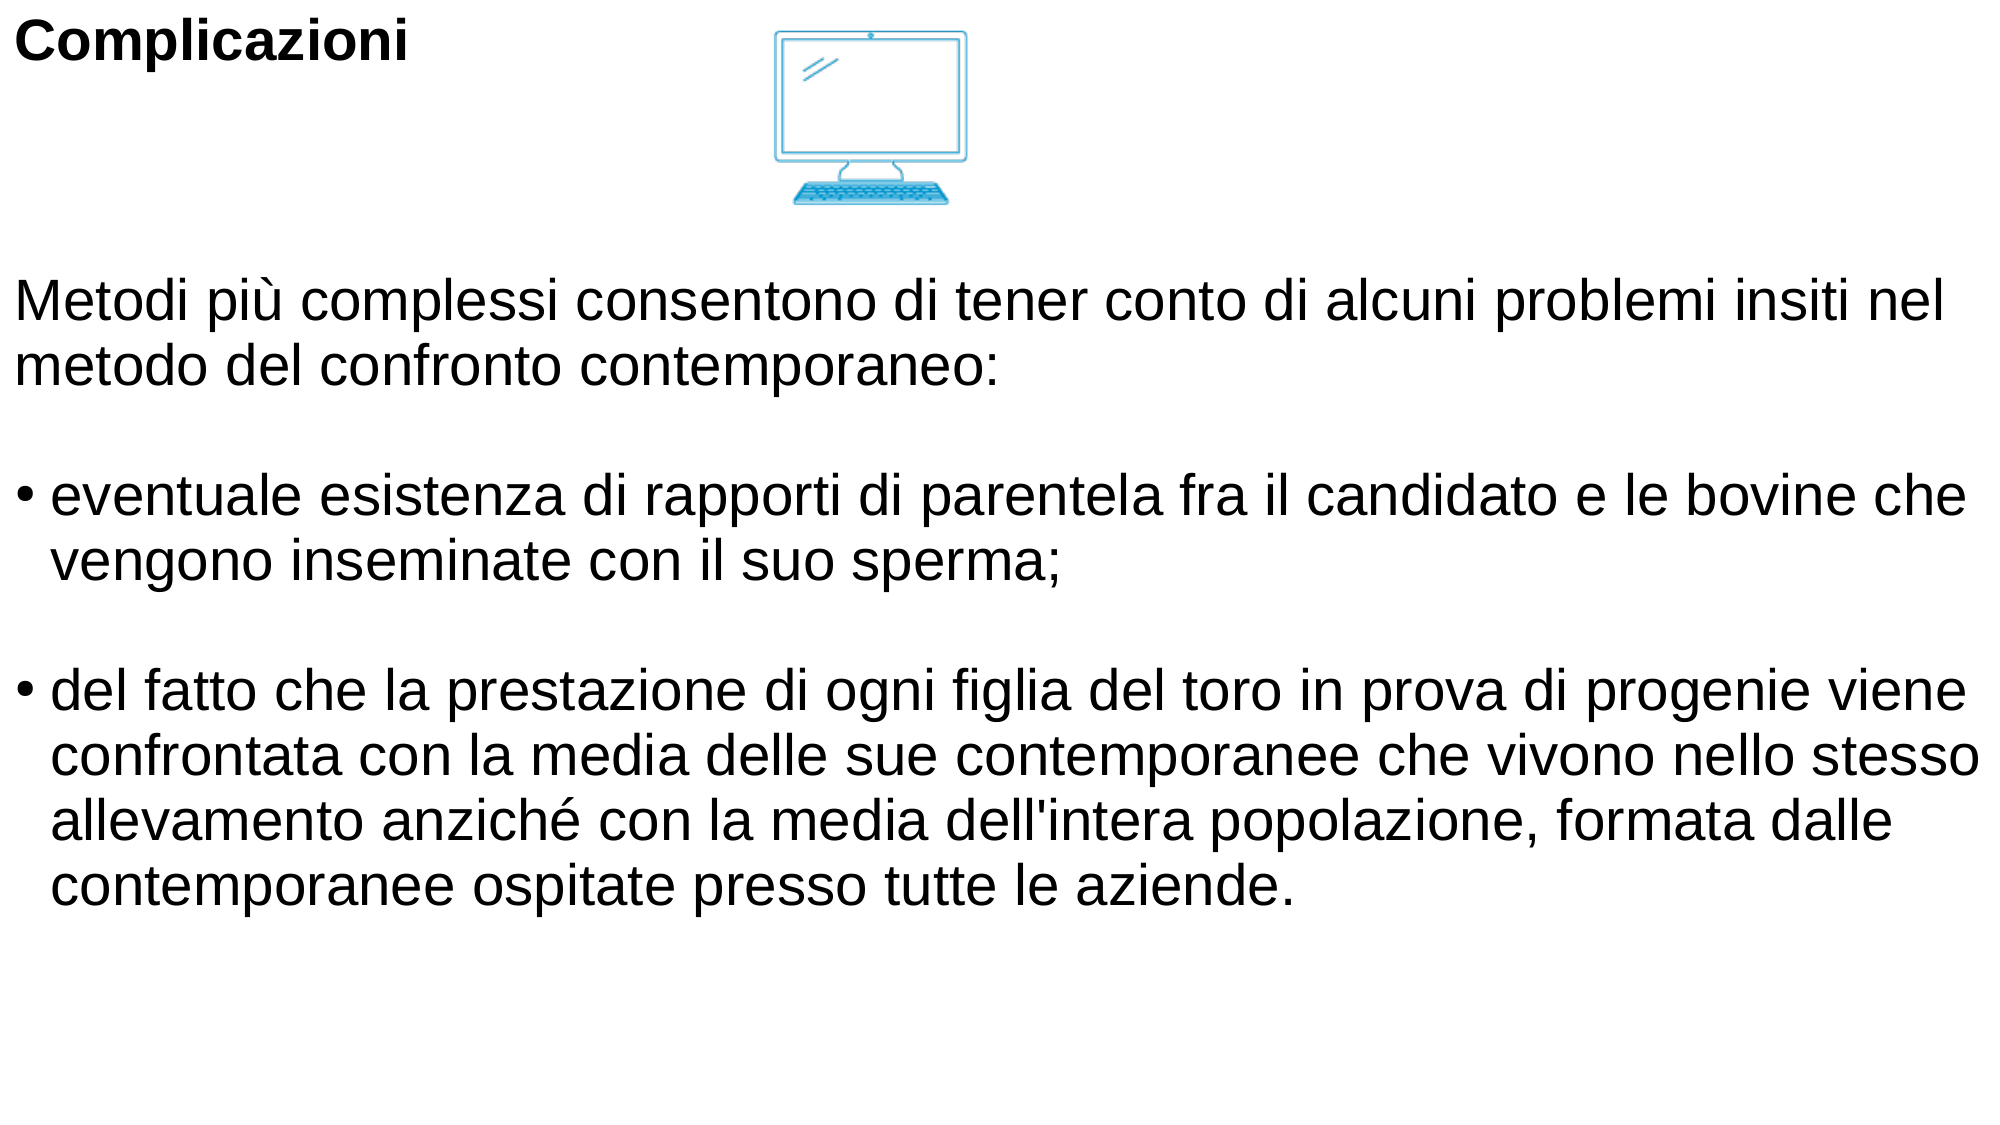

Complicazioni
Metodi più complessi consentono di tener conto di alcuni problemi insiti nel metodo del confronto contemporaneo:
eventuale esistenza di rapporti di parentela fra il candidato e le bovine che vengono inseminate con il suo sperma;
del fatto che la prestazione di ogni figlia del toro in prova di progenie viene confrontata con la media delle sue contemporanee che vivono nello stesso allevamento anziché con la media dell'intera popolazione, formata dalle contemporanee ospitate presso tutte le aziende.